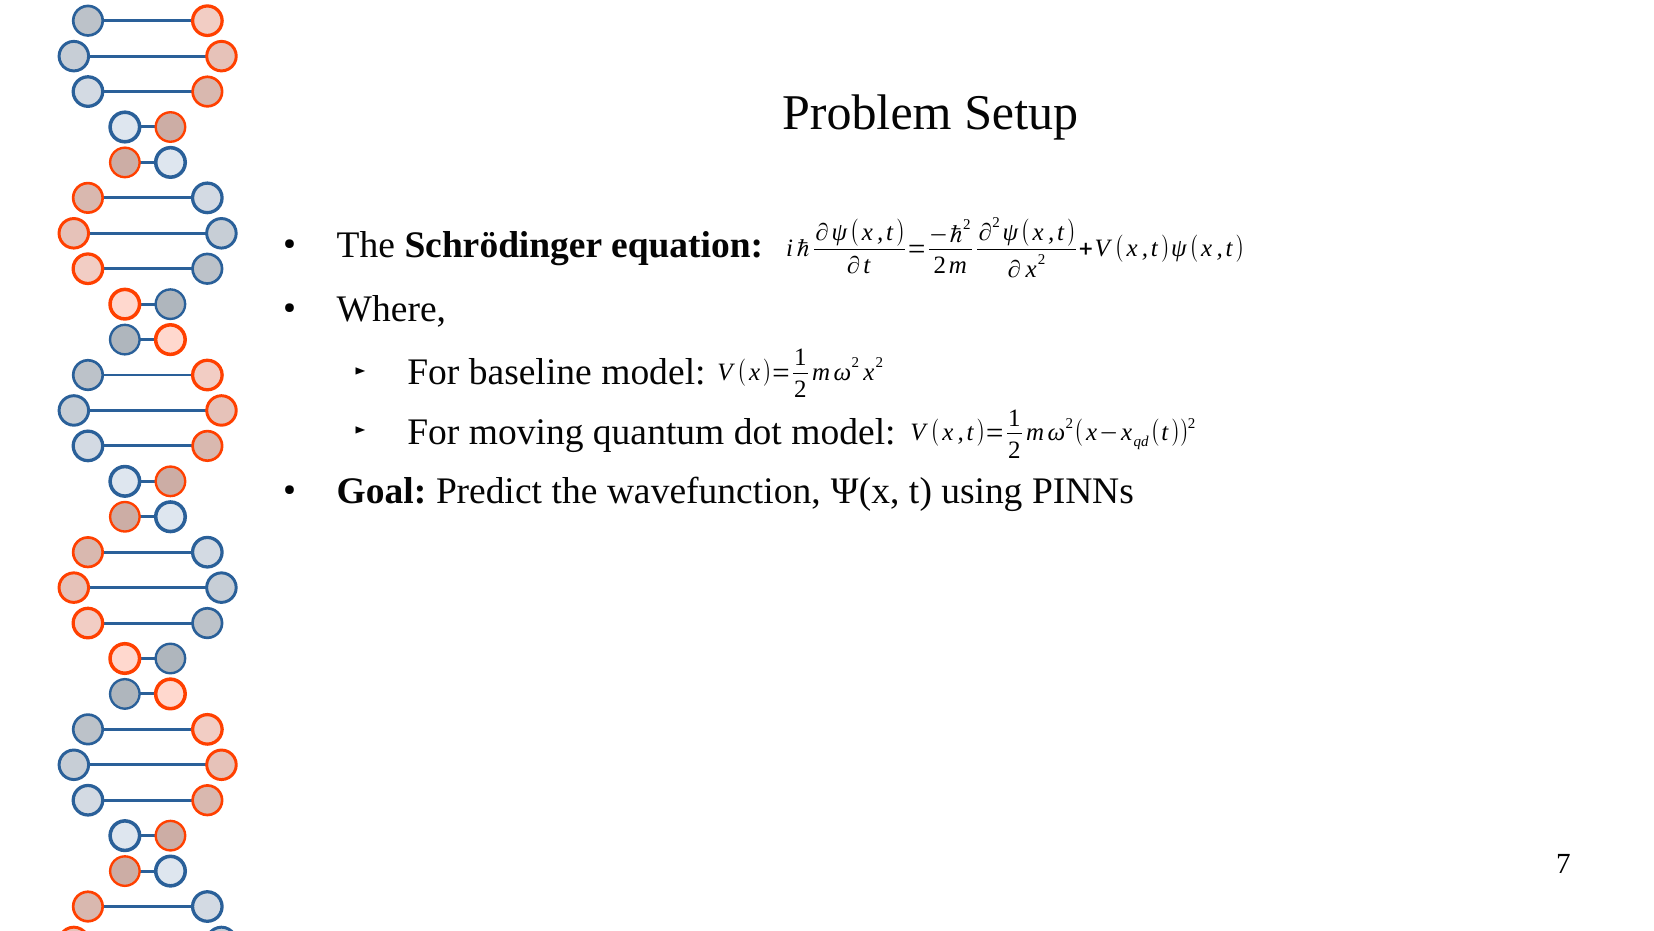

# Problem Setup
The Schrödinger equation:
Where,
For baseline model:
For moving quantum dot model:
Goal: Predict the wavefunction, Ψ(x, t) using PINNs
7